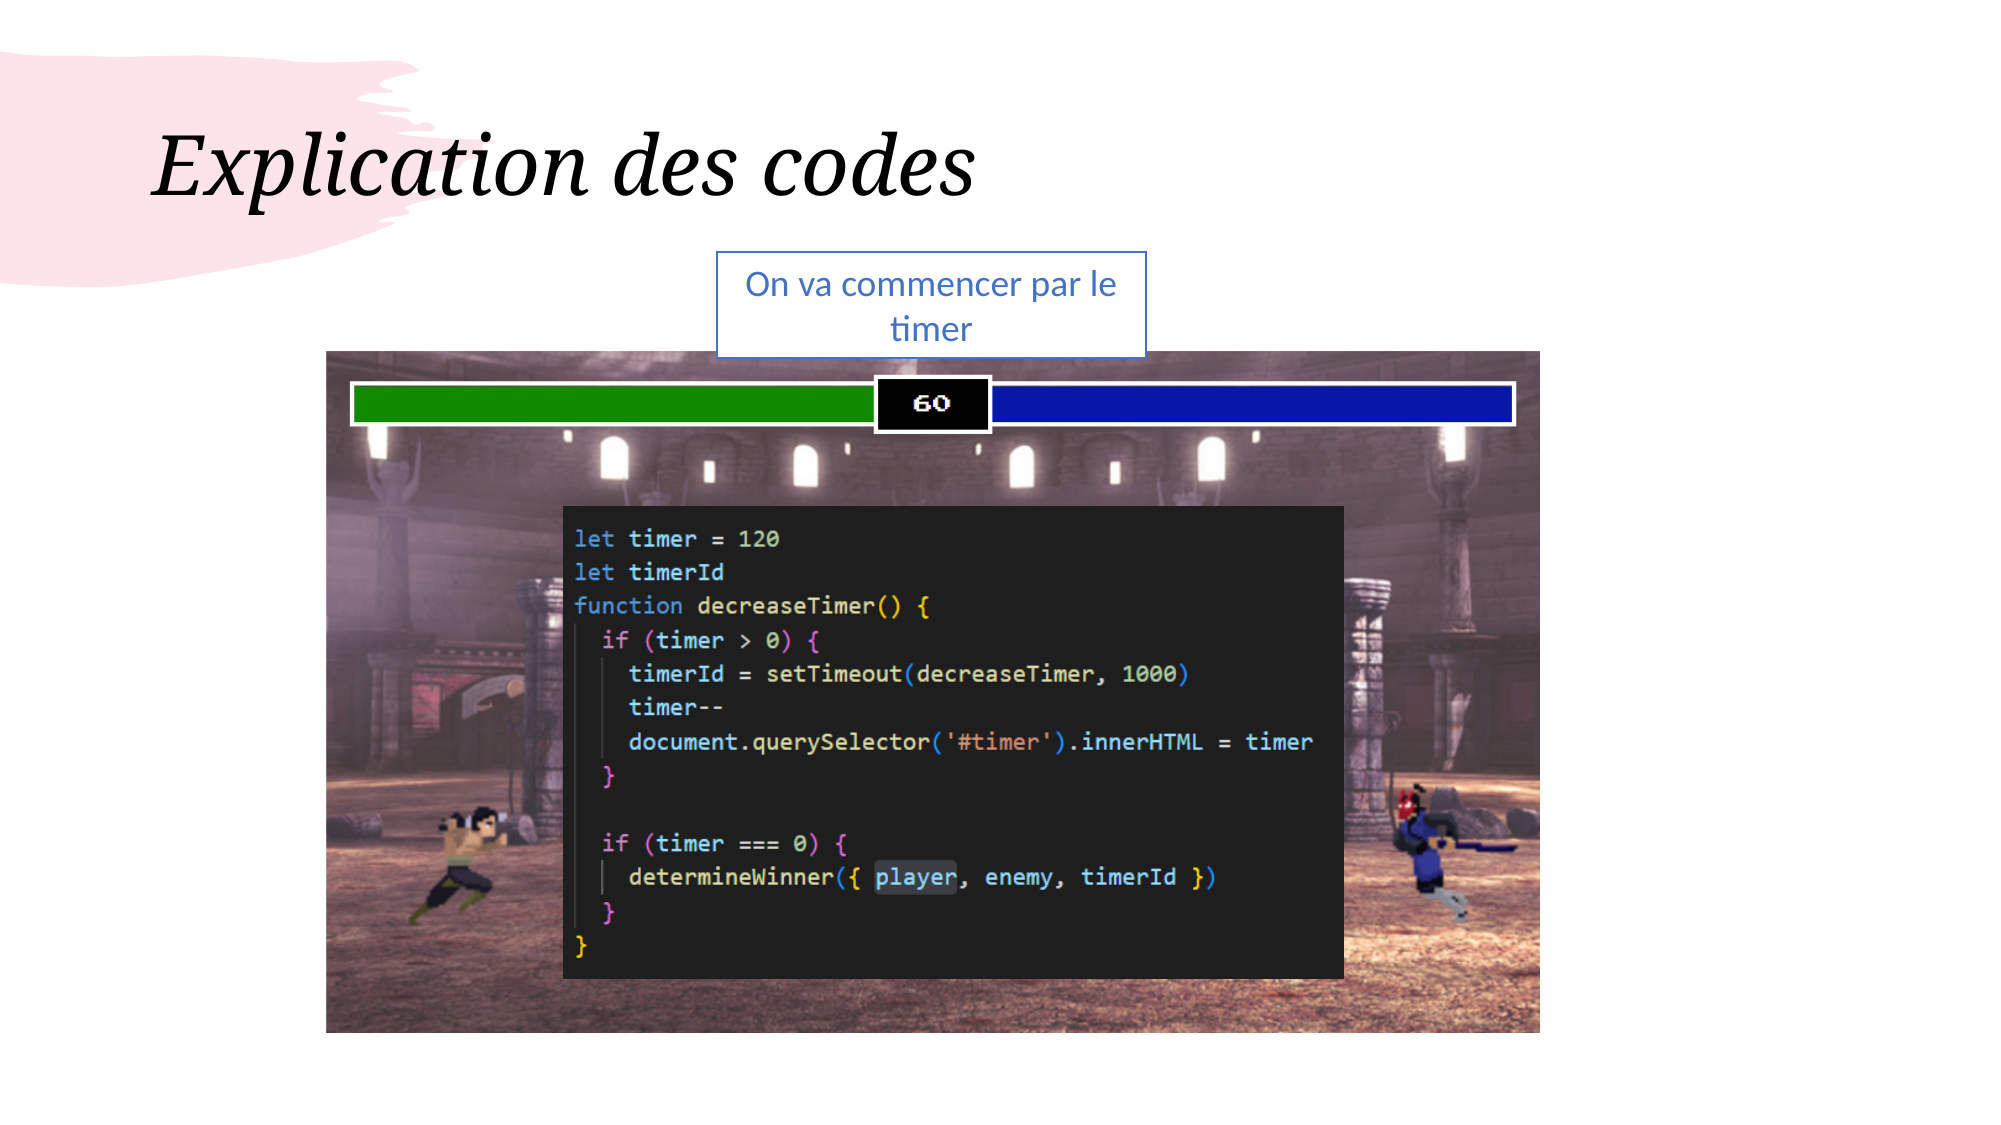

# Explication des codes
On va commencer par le timer